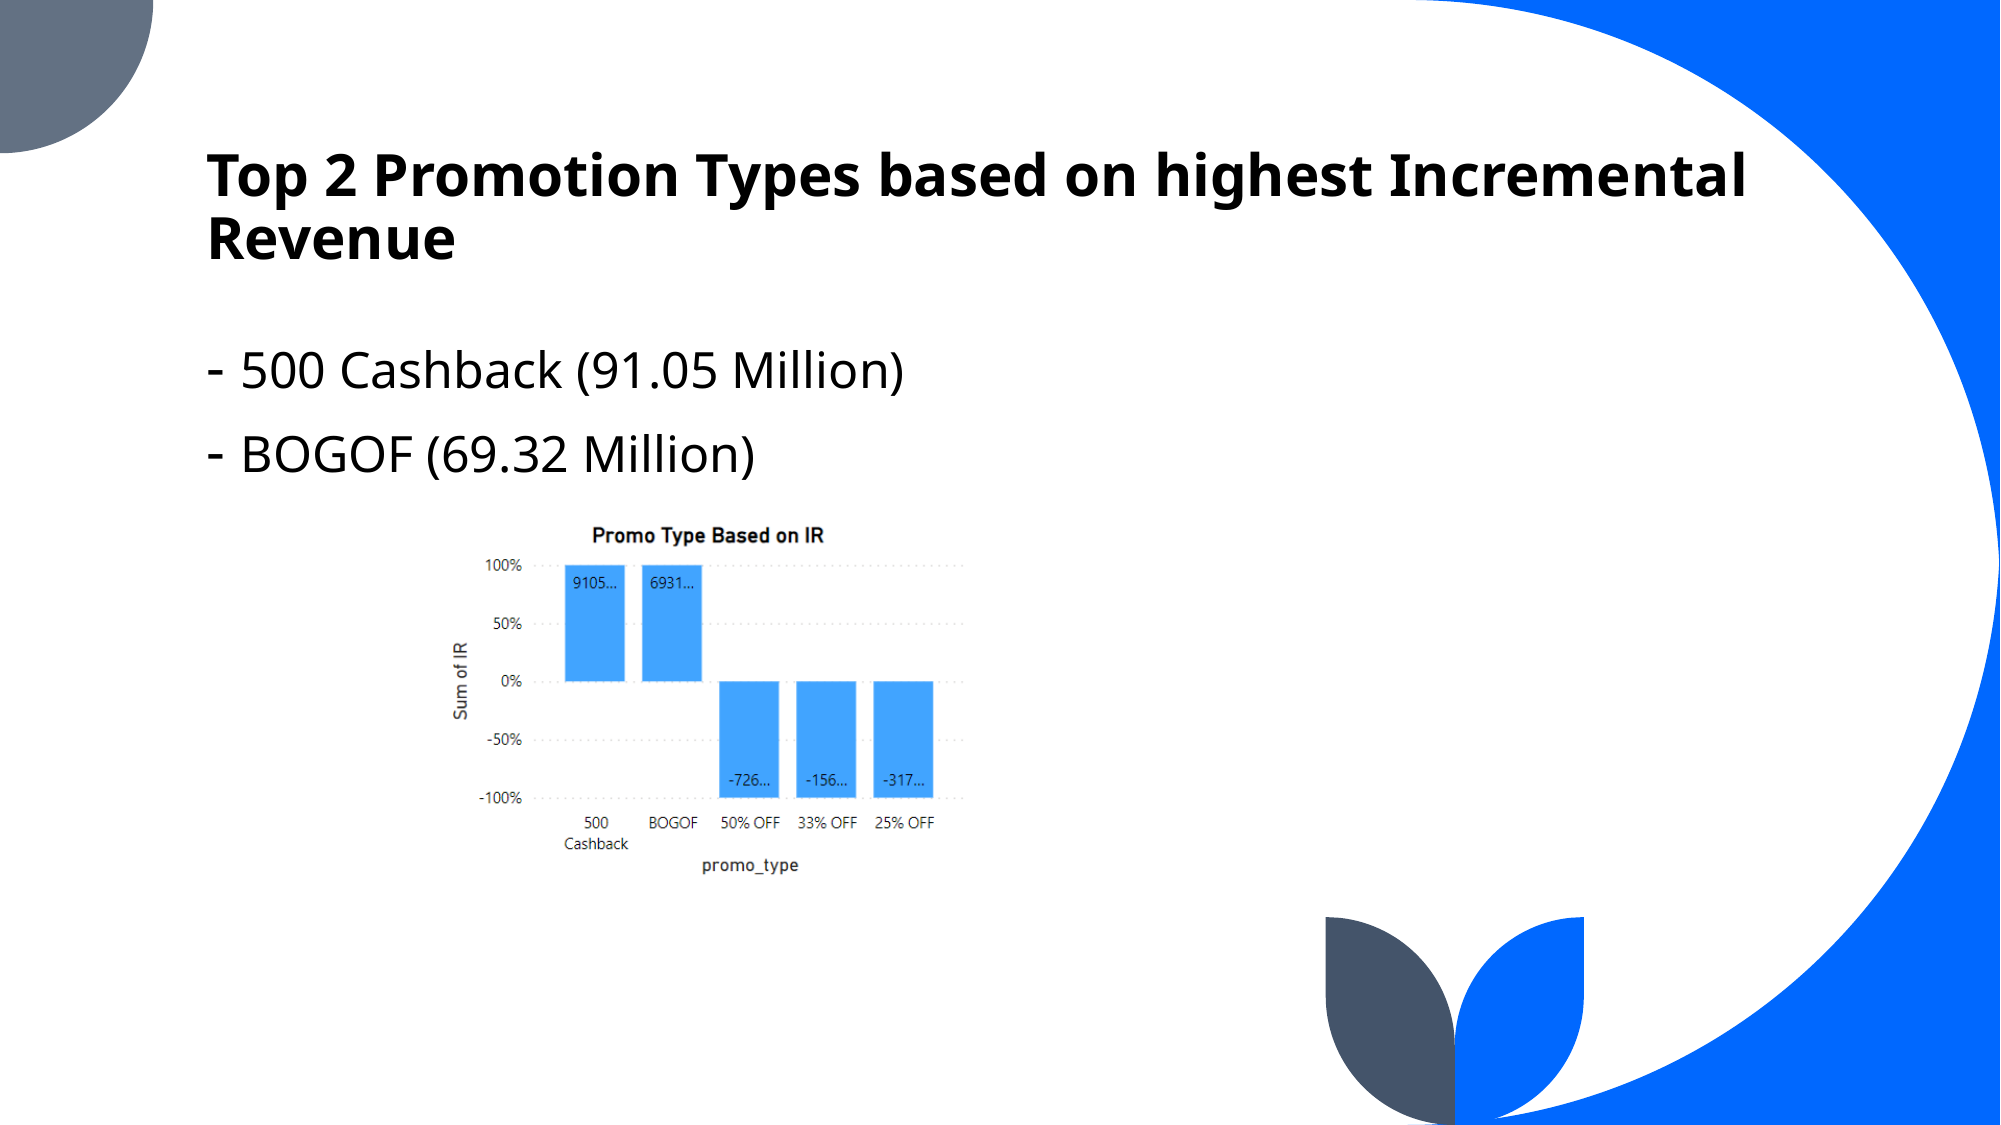

# Top 2 Promotion Types based on highest Incremental Revenue
- 500 Cashback (91.05 Million)
- BOGOF (69.32 Million)